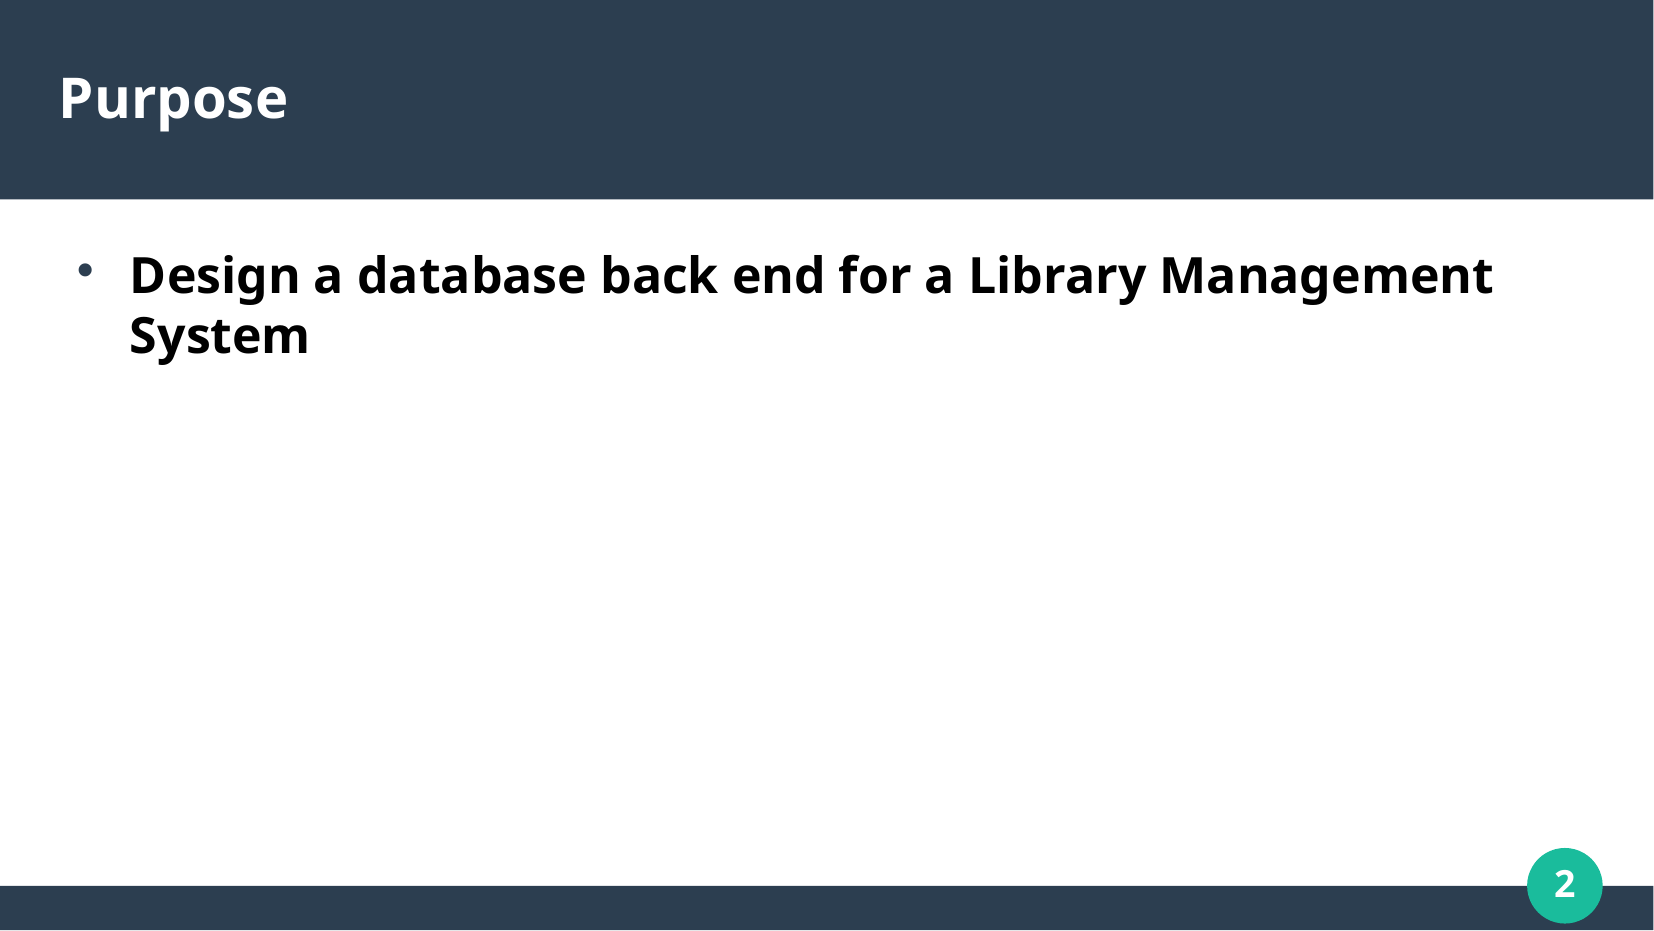

# Purpose
Design a database back end for a Library Management System